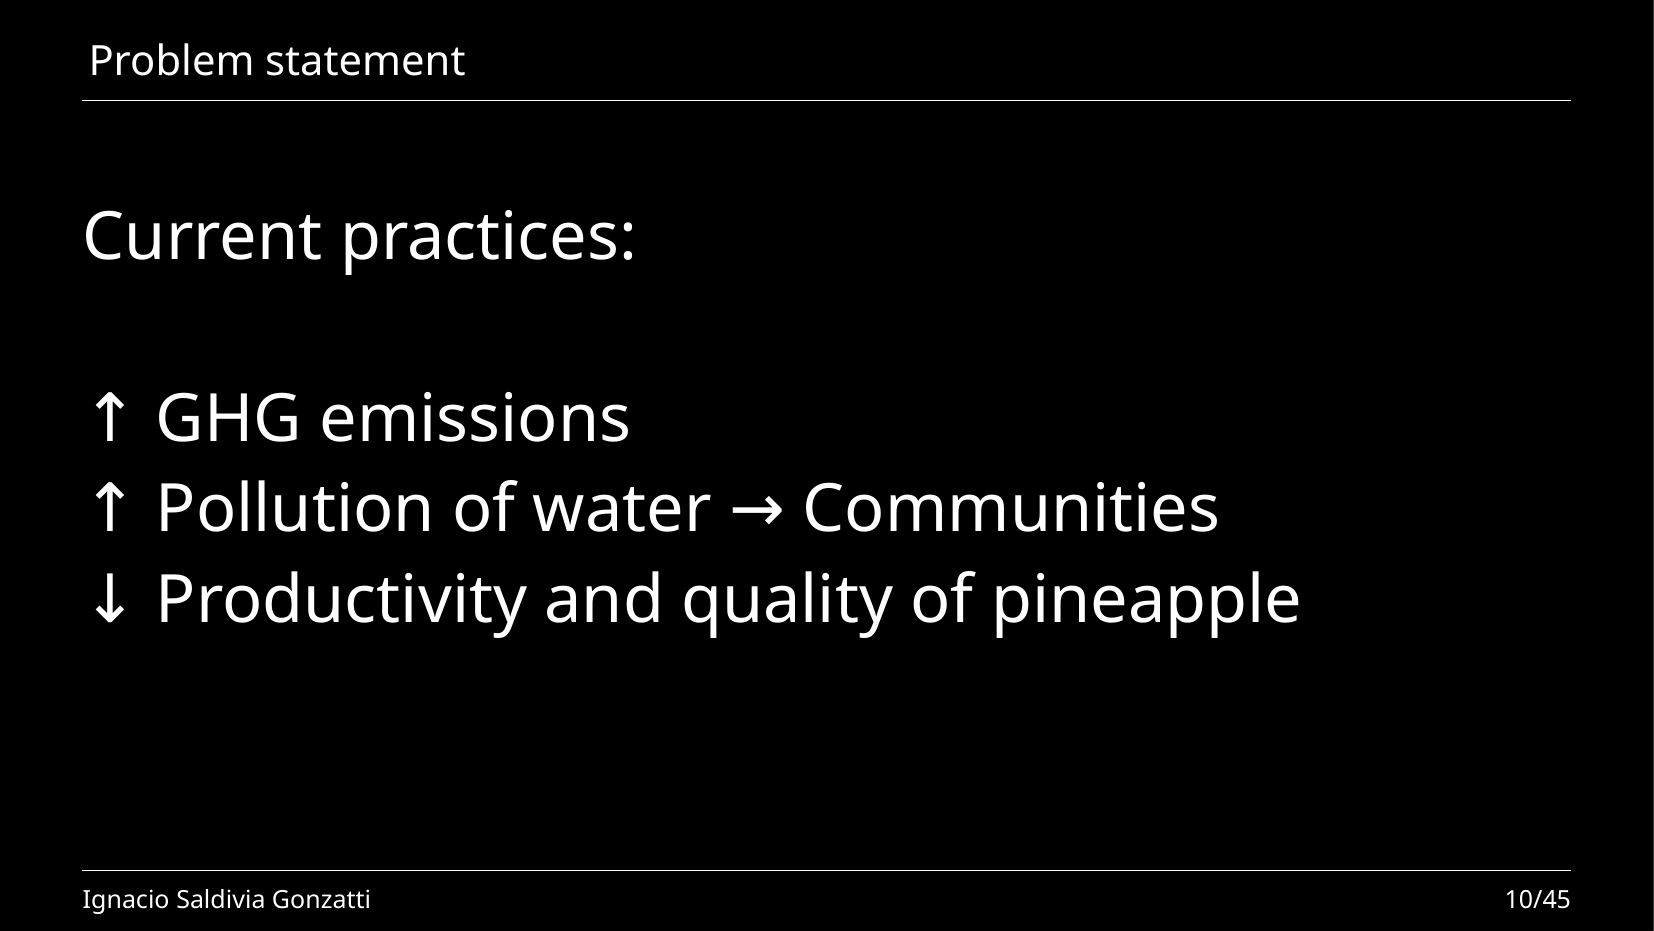

Problem statement
# Current practices:
↑ GHG emissions
↑ Pollution of water → Communities
↓ Productivity and quality of pineapple
Ignacio Saldivia Gonzatti
10